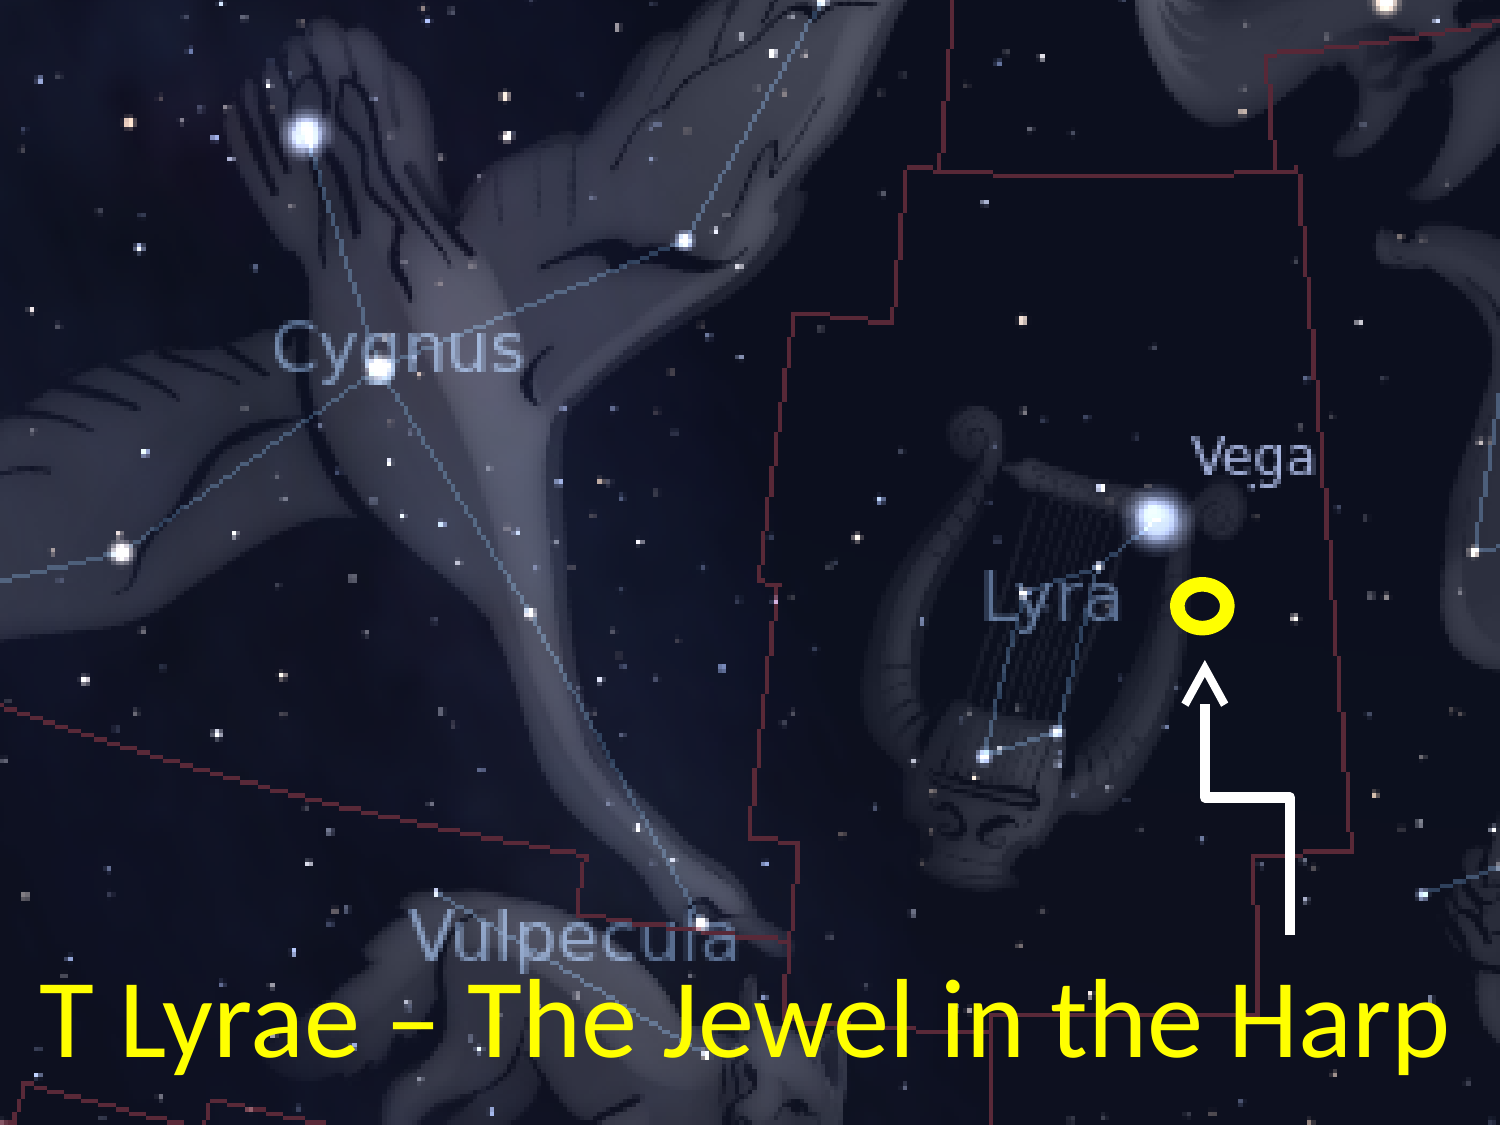

T Lyrae – The Jewel in the Harp